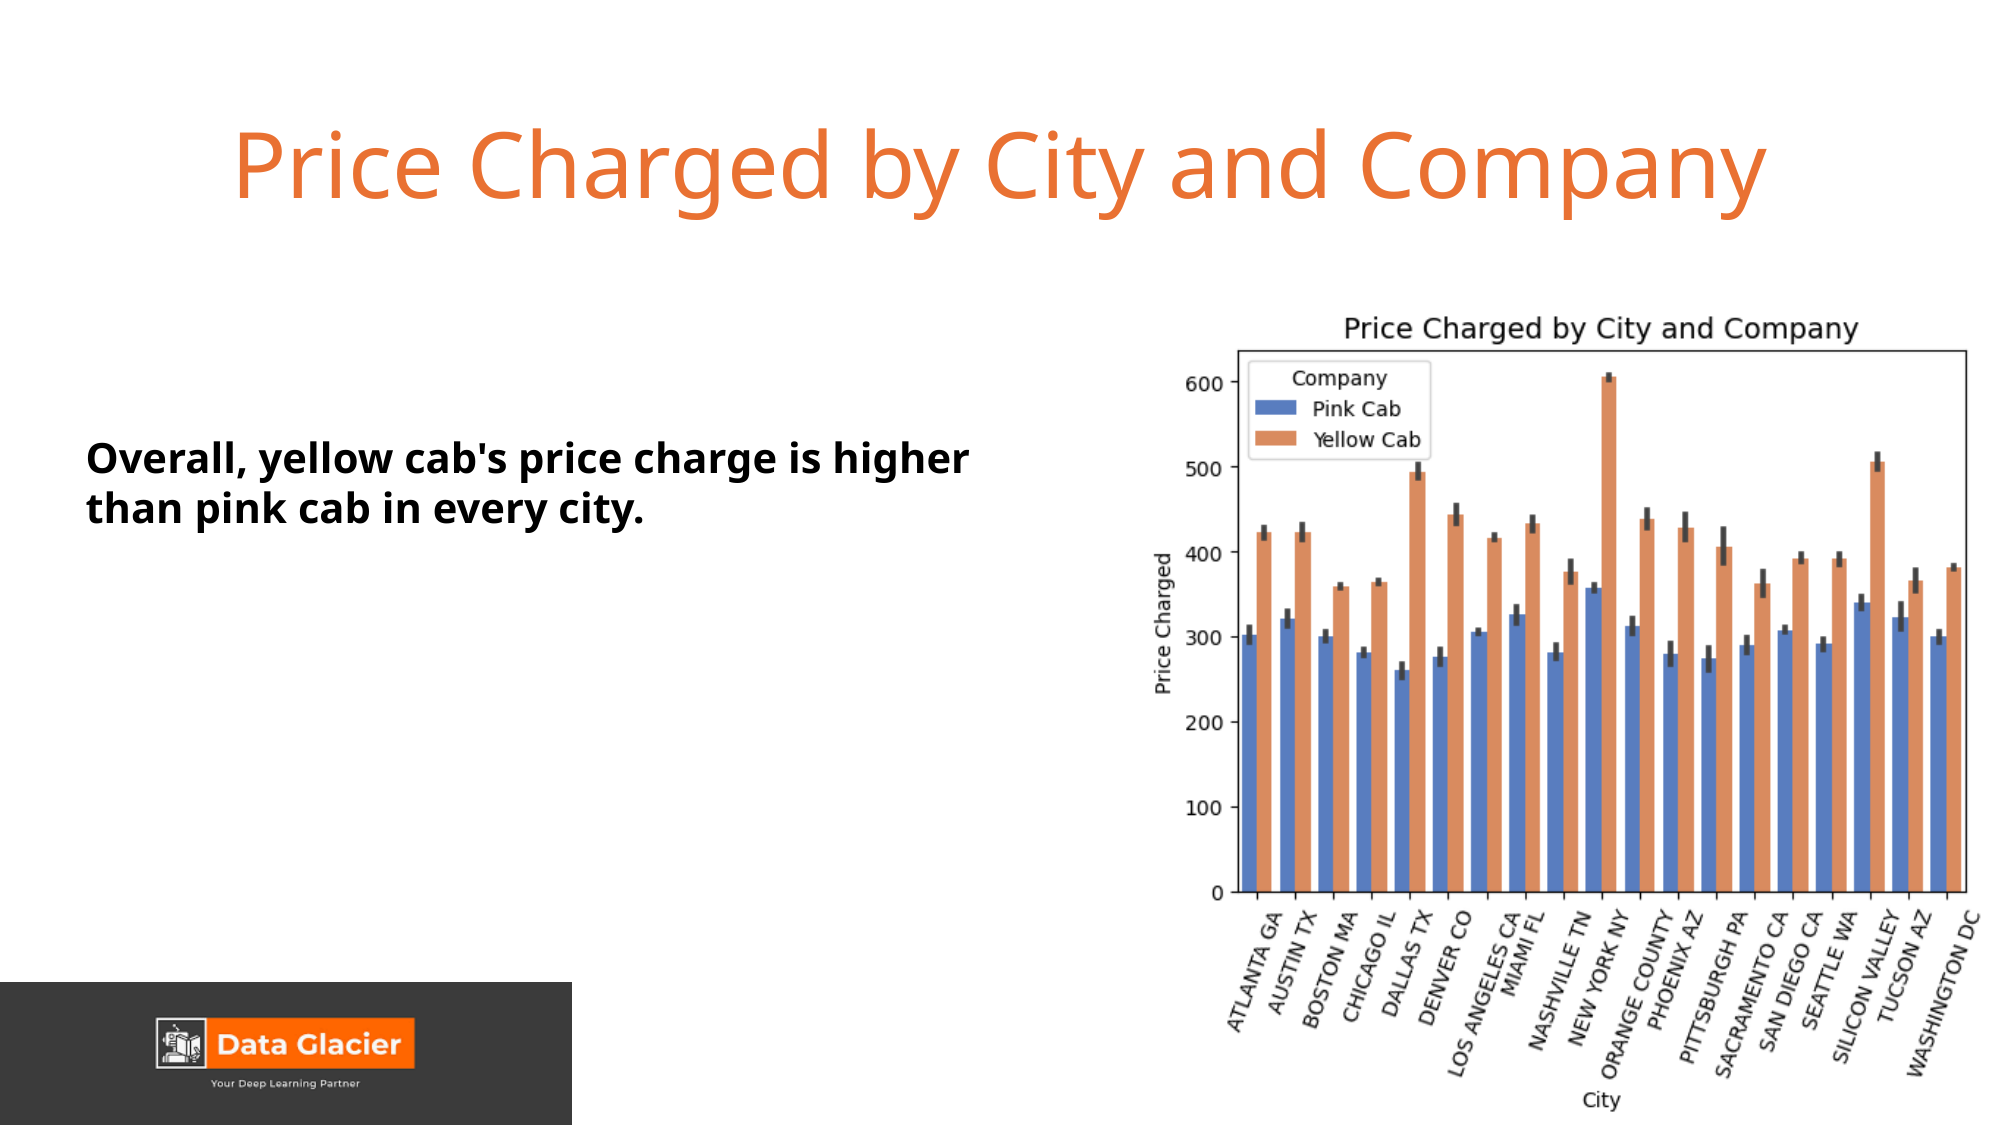

# Price Charged by City and Company
Overall, yellow cab's price charge is higher than pink cab in every city.